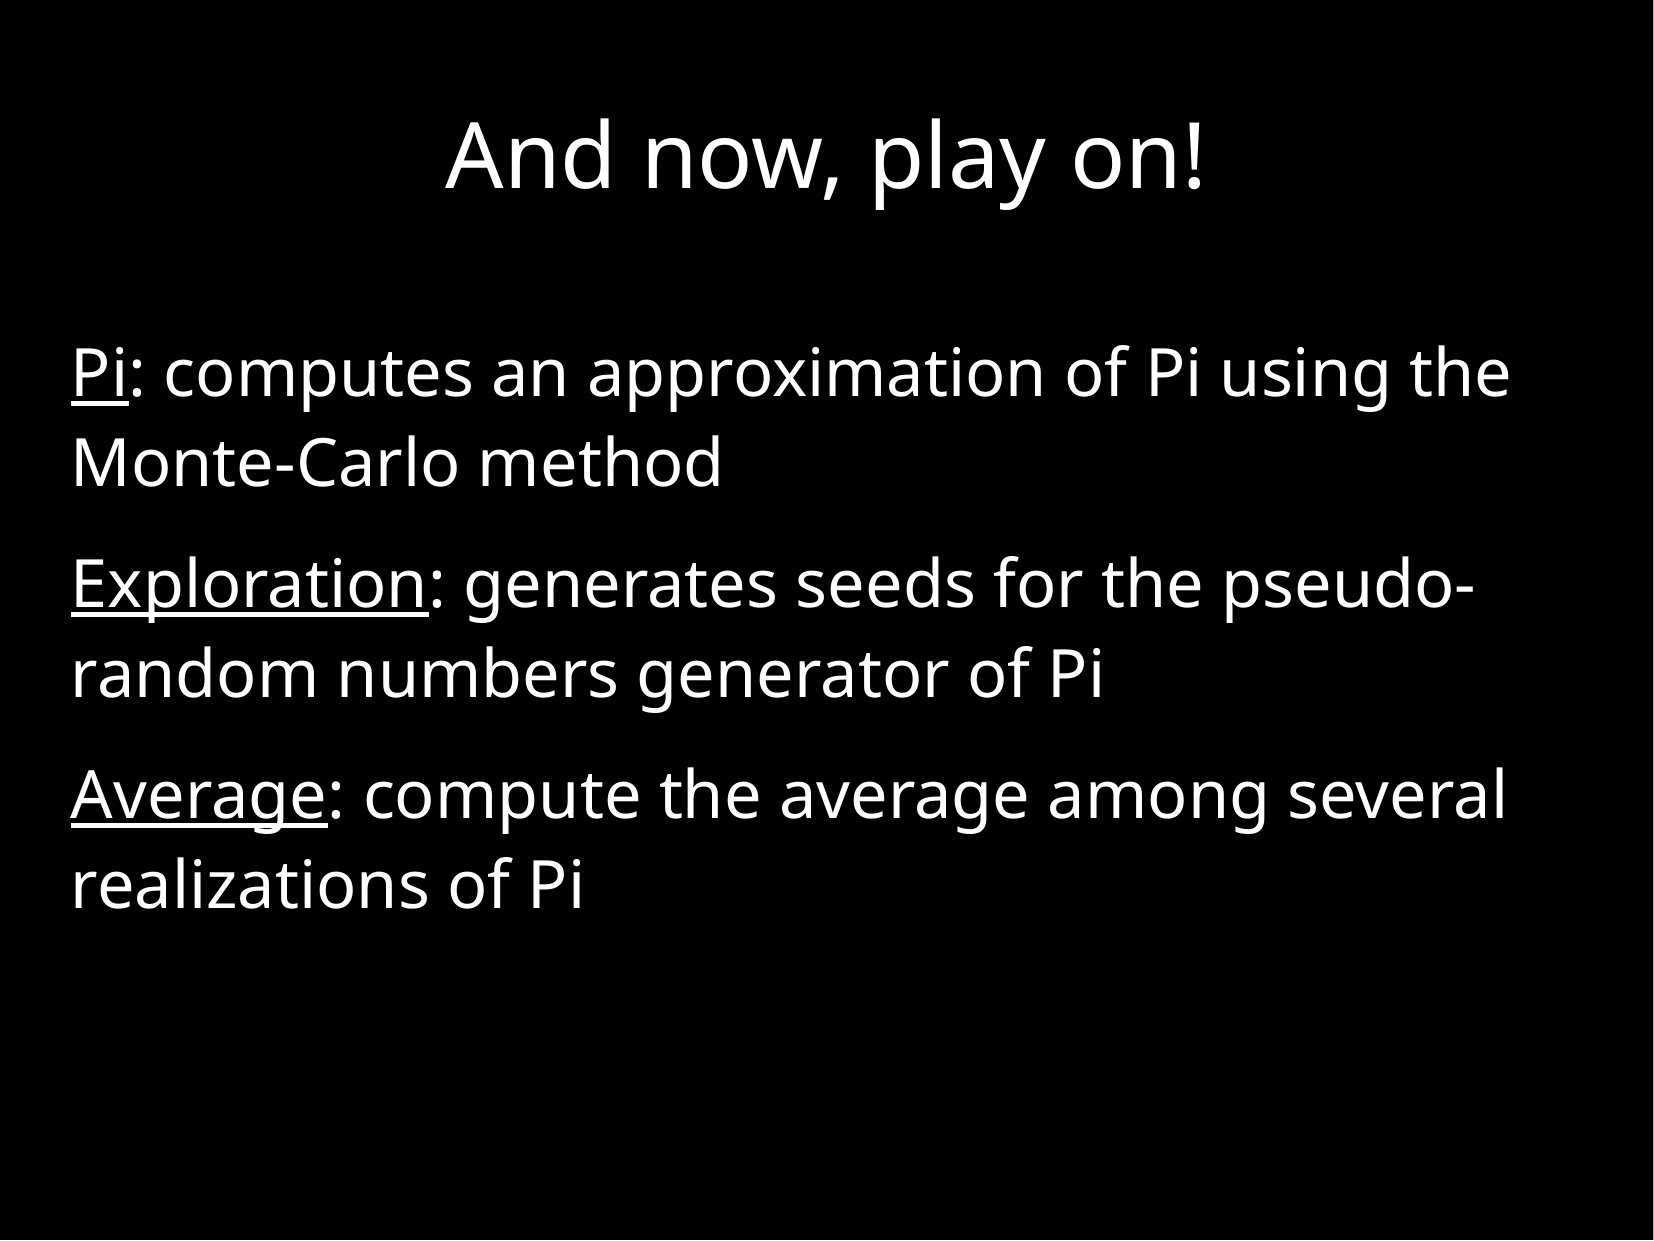

# And now, play on!
Pi: computes an approximation of Pi using the Monte-Carlo method
Exploration: generates seeds for the pseudo-random numbers generator of Pi
Average: compute the average among several realizations of Pi